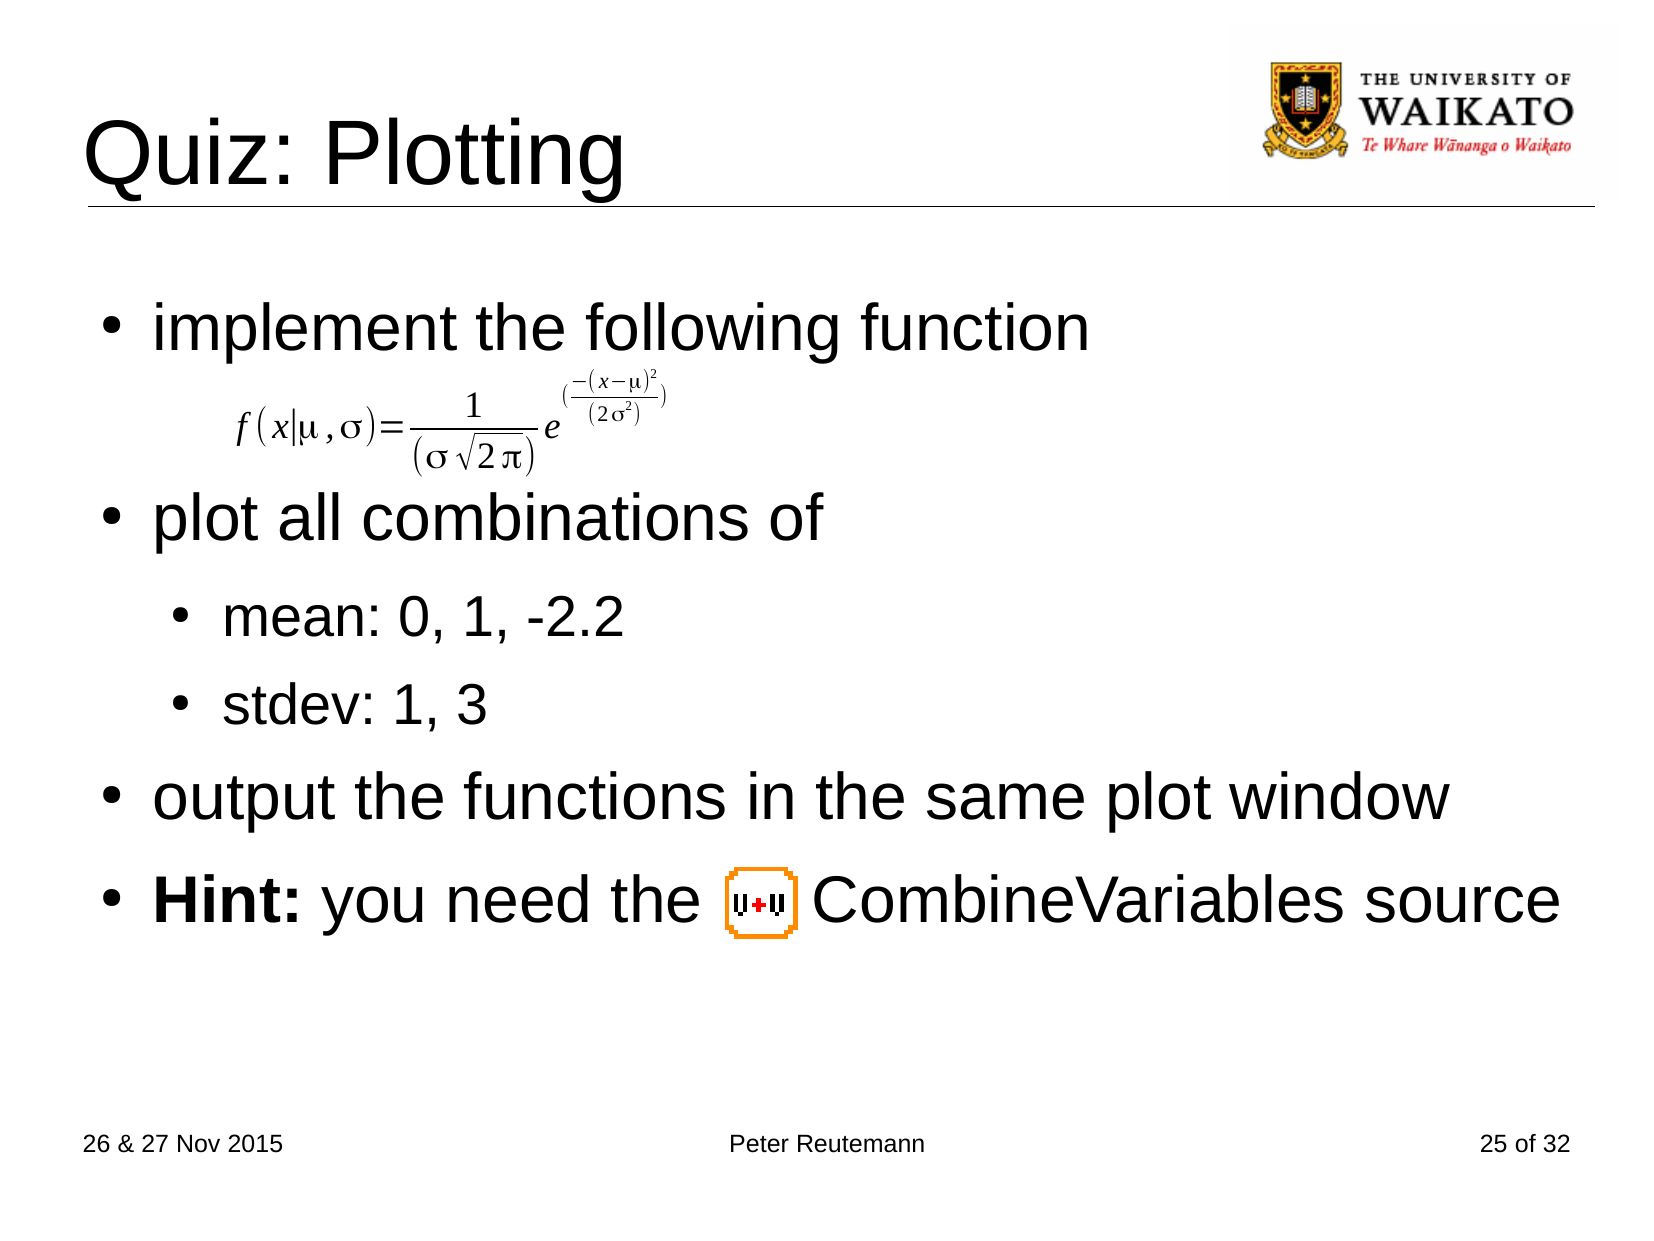

# Quiz: Plotting
implement the following function
plot all combinations of
mean: 0, 1, -2.2
stdev: 1, 3
output the functions in the same plot window
Hint: you need the CombineVariables source
26 & 27 Nov 2015
Peter Reutemann
25